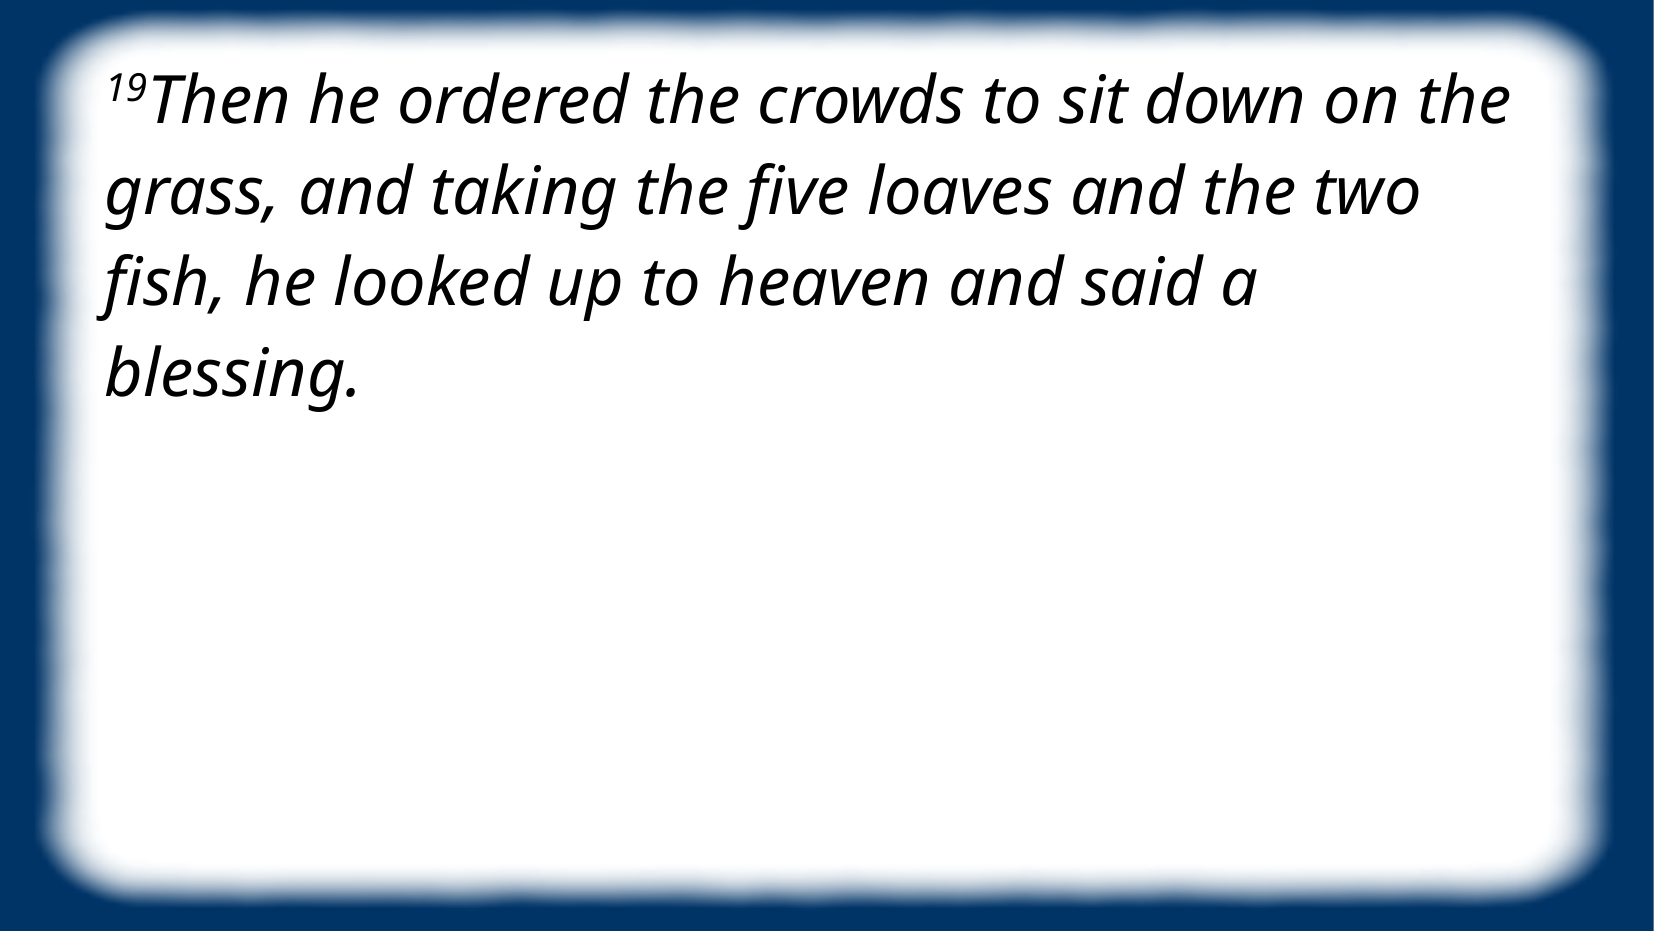

19Then he ordered the crowds to sit down on the grass, and taking the five loaves and the two fish, he looked up to heaven and said a blessing.